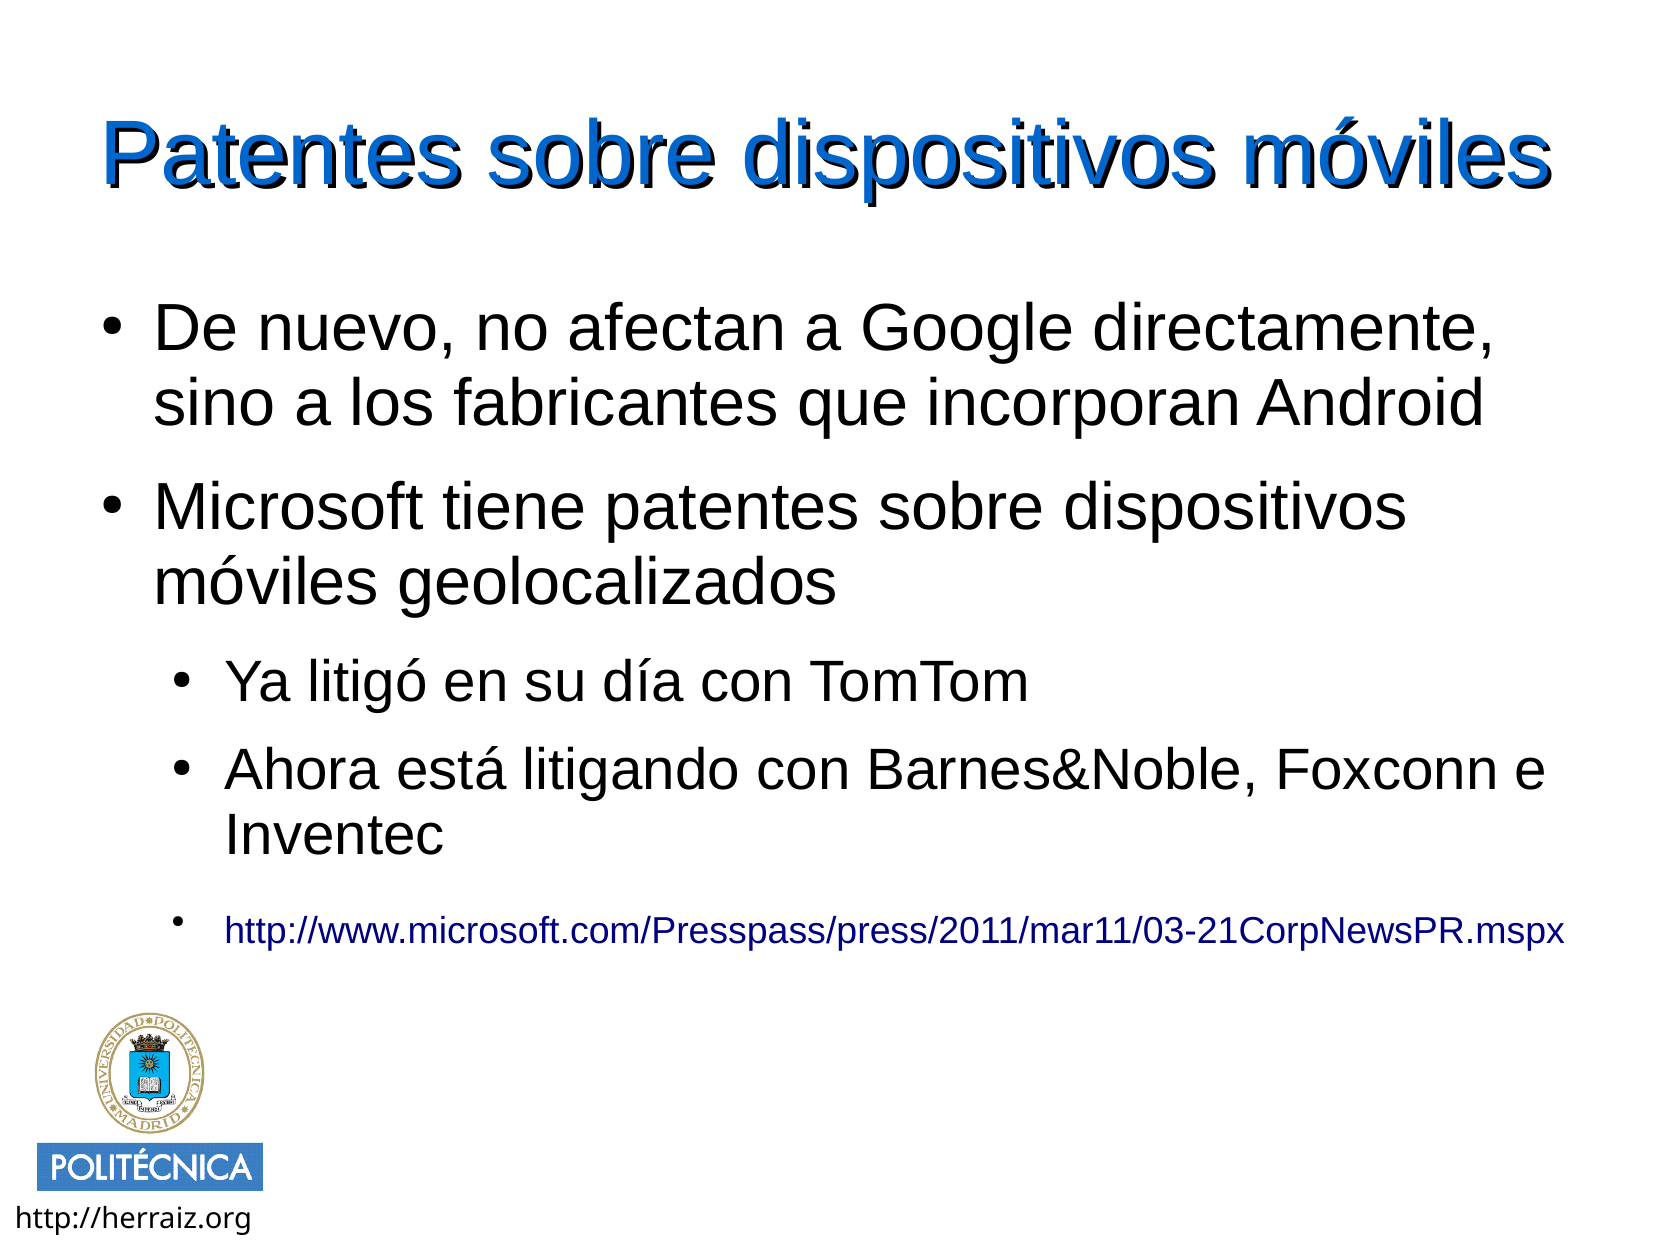

# Patentes sobre dispositivos móviles
De nuevo, no afectan a Google directamente, sino a los fabricantes que incorporan Android
Microsoft tiene patentes sobre dispositivos móviles geolocalizados
Ya litigó en su día con TomTom
Ahora está litigando con Barnes&Noble, Foxconn e Inventec
http://www.microsoft.com/Presspass/press/2011/mar11/03-21CorpNewsPR.mspx